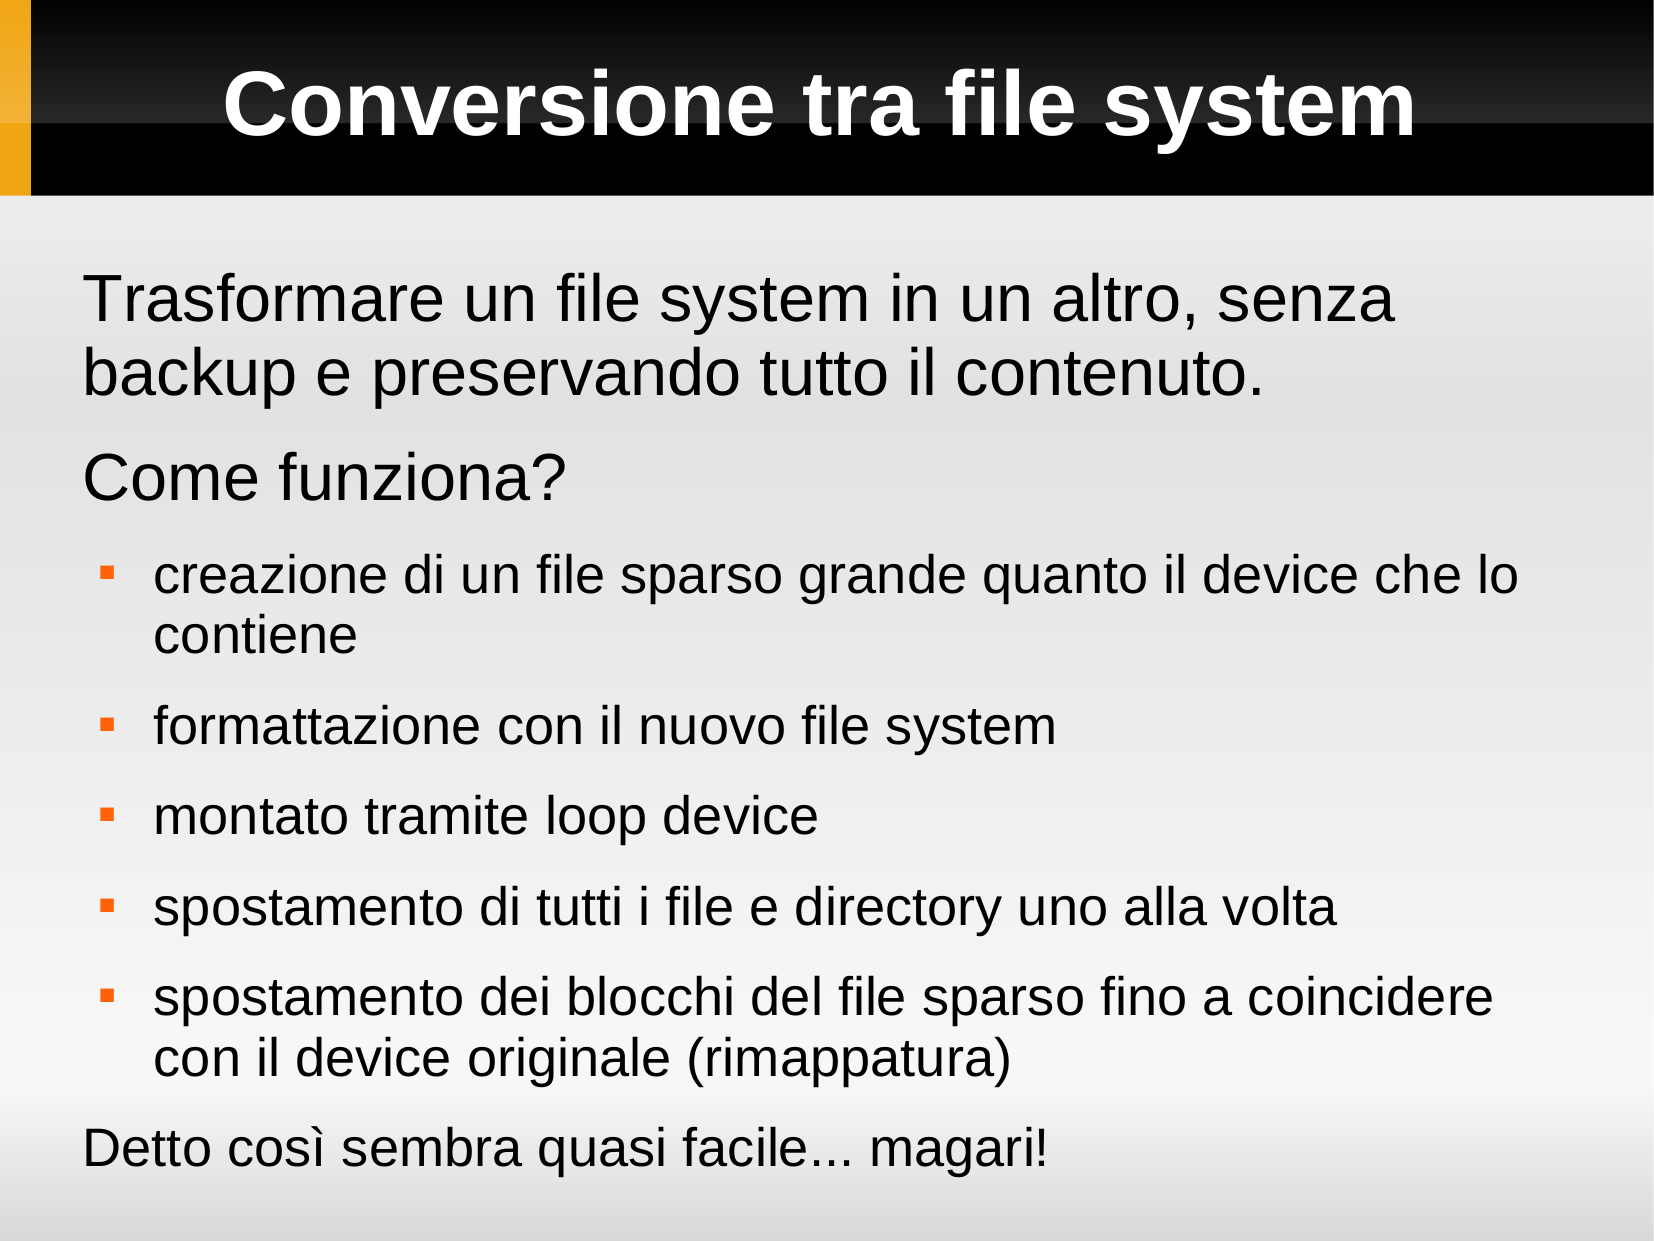

# Conversione tra file system
Trasformare un file system in un altro, senza backup e preservando tutto il contenuto.
Come funziona?
creazione di un file sparso grande quanto il device che lo contiene
formattazione con il nuovo file system
montato tramite loop device
spostamento di tutti i file e directory uno alla volta
spostamento dei blocchi del file sparso fino a coincidere con il device originale (rimappatura)
Detto così sembra quasi facile... magari!